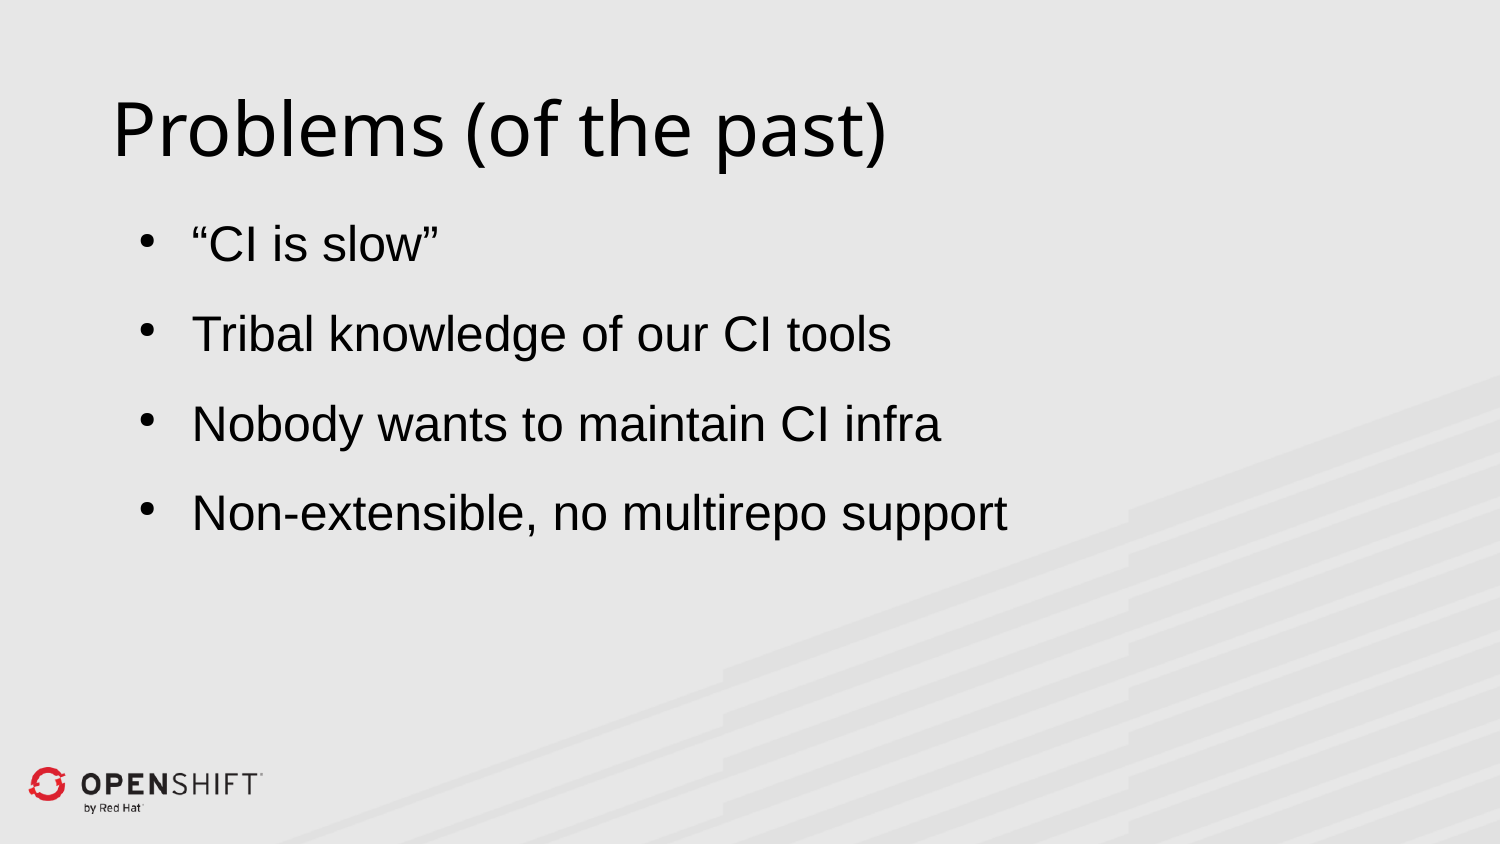

Problems (of the past)
# “CI is slow”
Tribal knowledge of our CI tools
Nobody wants to maintain CI infra
Non-extensible, no multirepo support